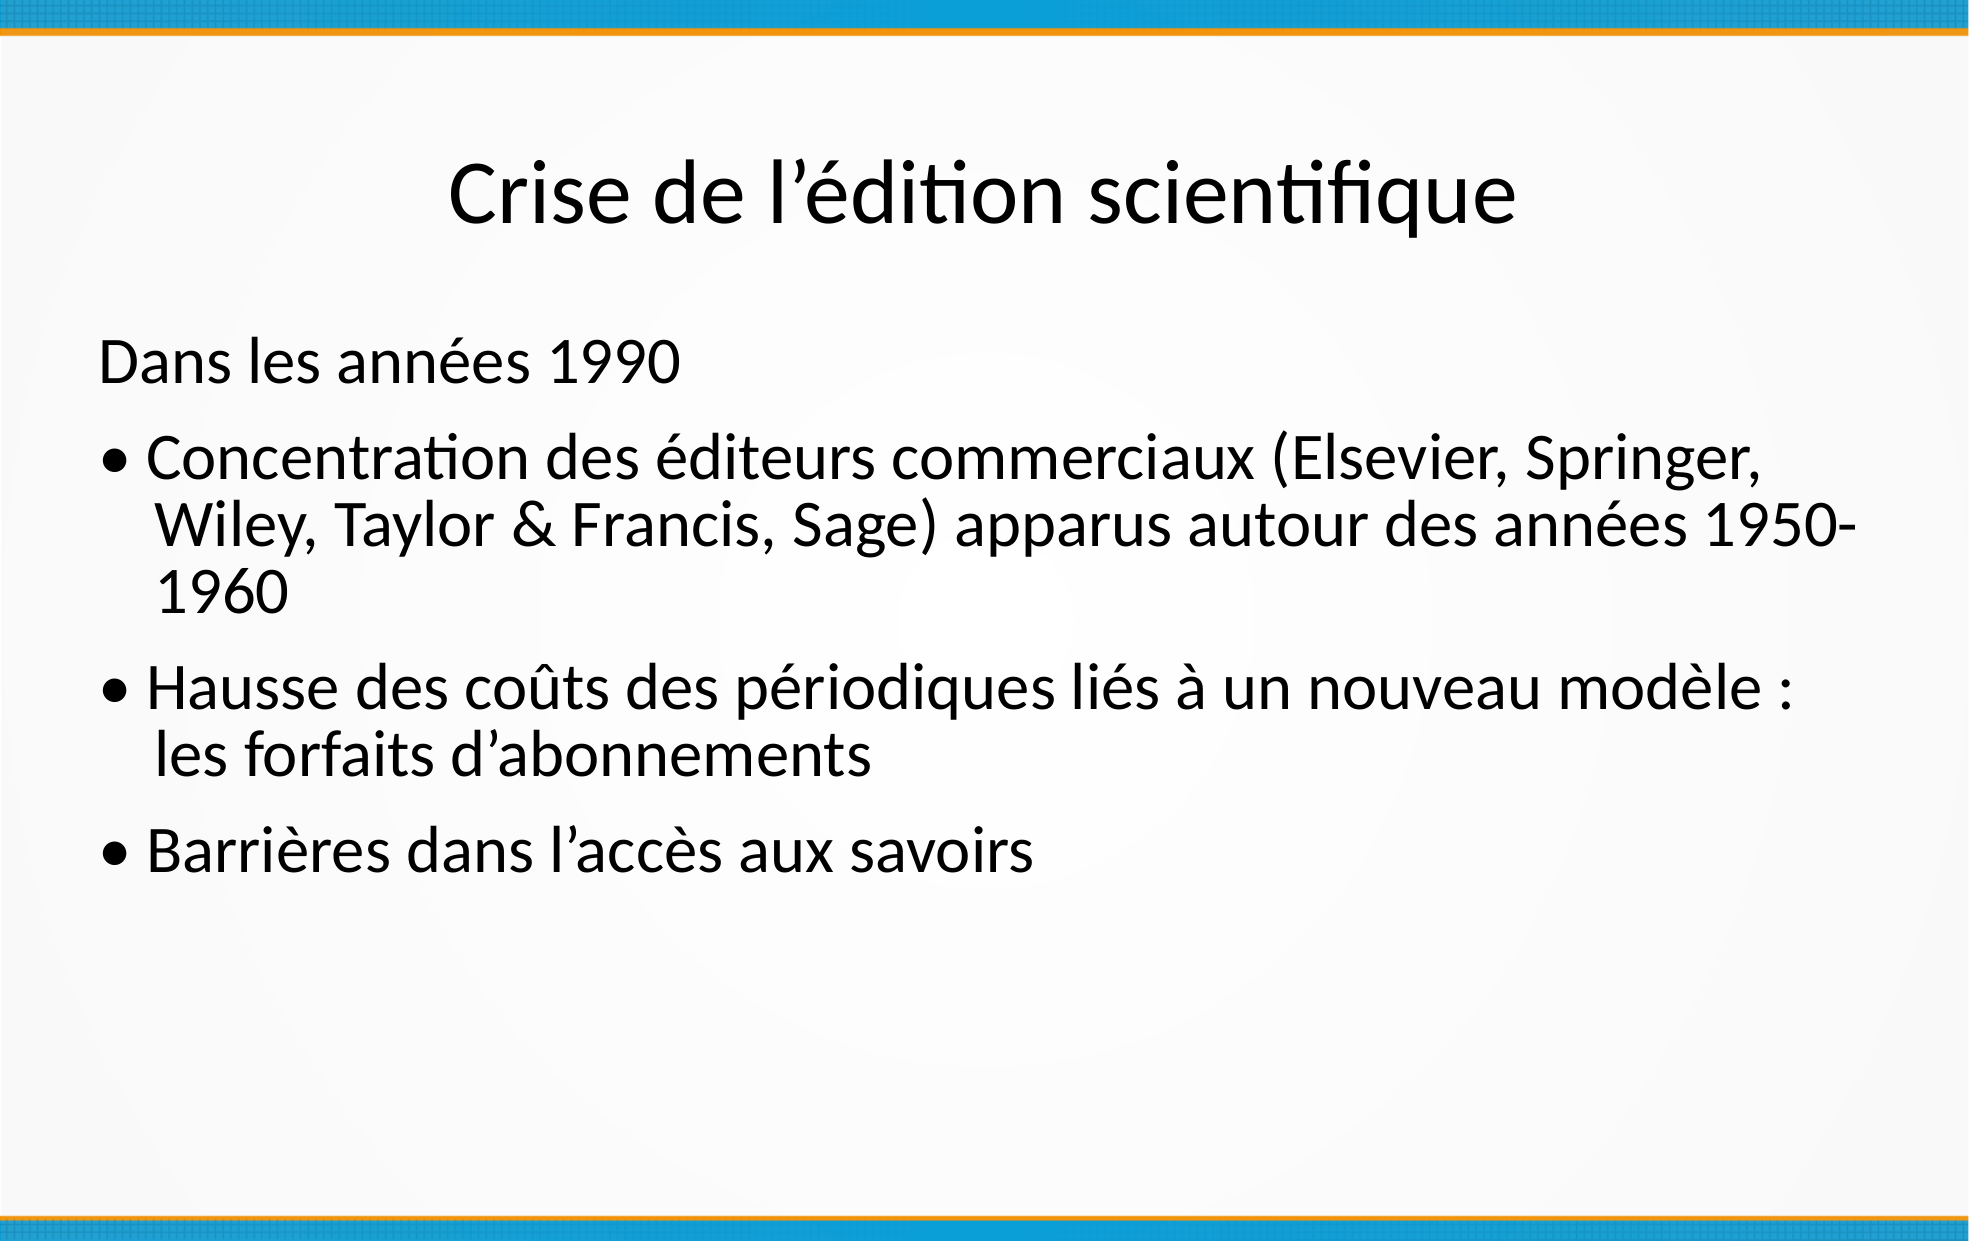

# Crise de l’édition scientifique
Dans les années 1990
• Concentration des éditeurs commerciaux (Elsevier, Springer, Wiley, Taylor & Francis, Sage) apparus autour des années 1950-1960
• Hausse des coûts des périodiques liés à un nouveau modèle : les forfaits d’abonnements
• Barrières dans l’accès aux savoirs